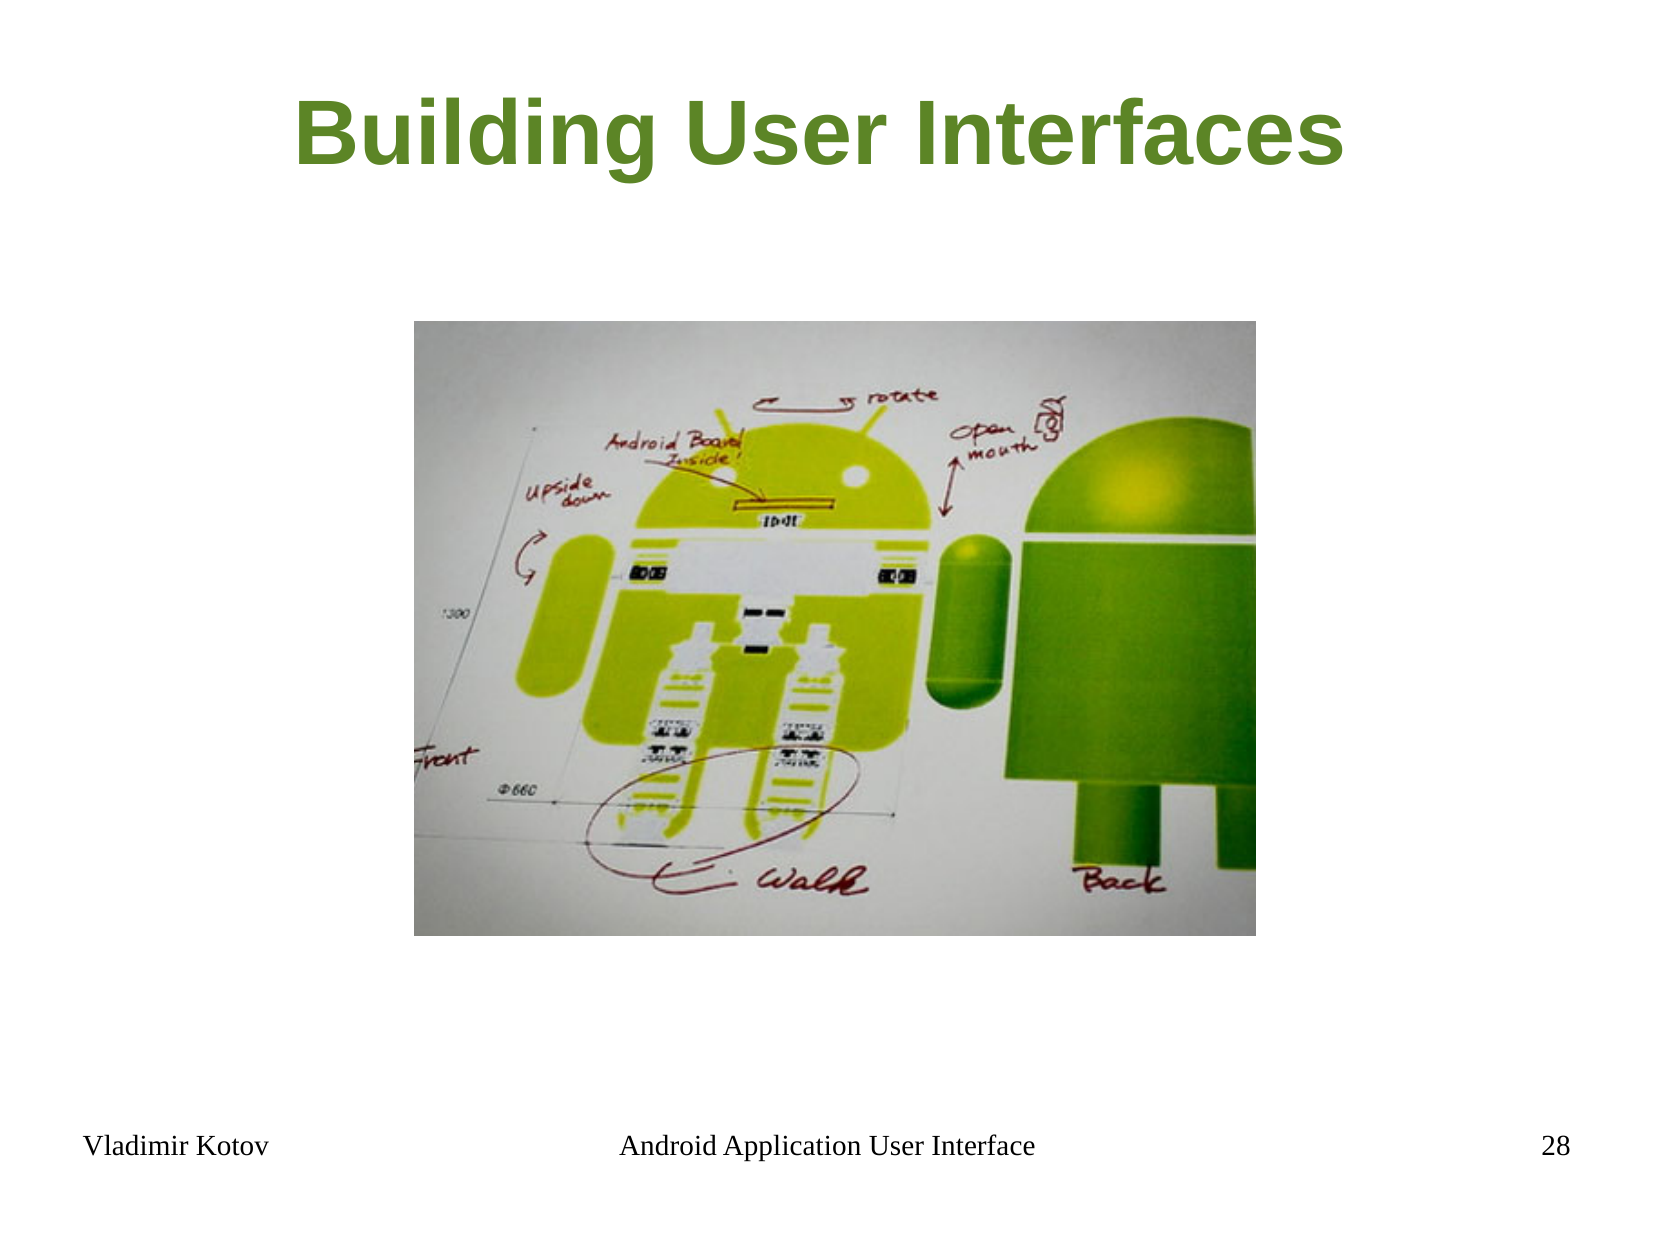

# Building User Interfaces
Vladimir Kotov
Android Application User Interface
28